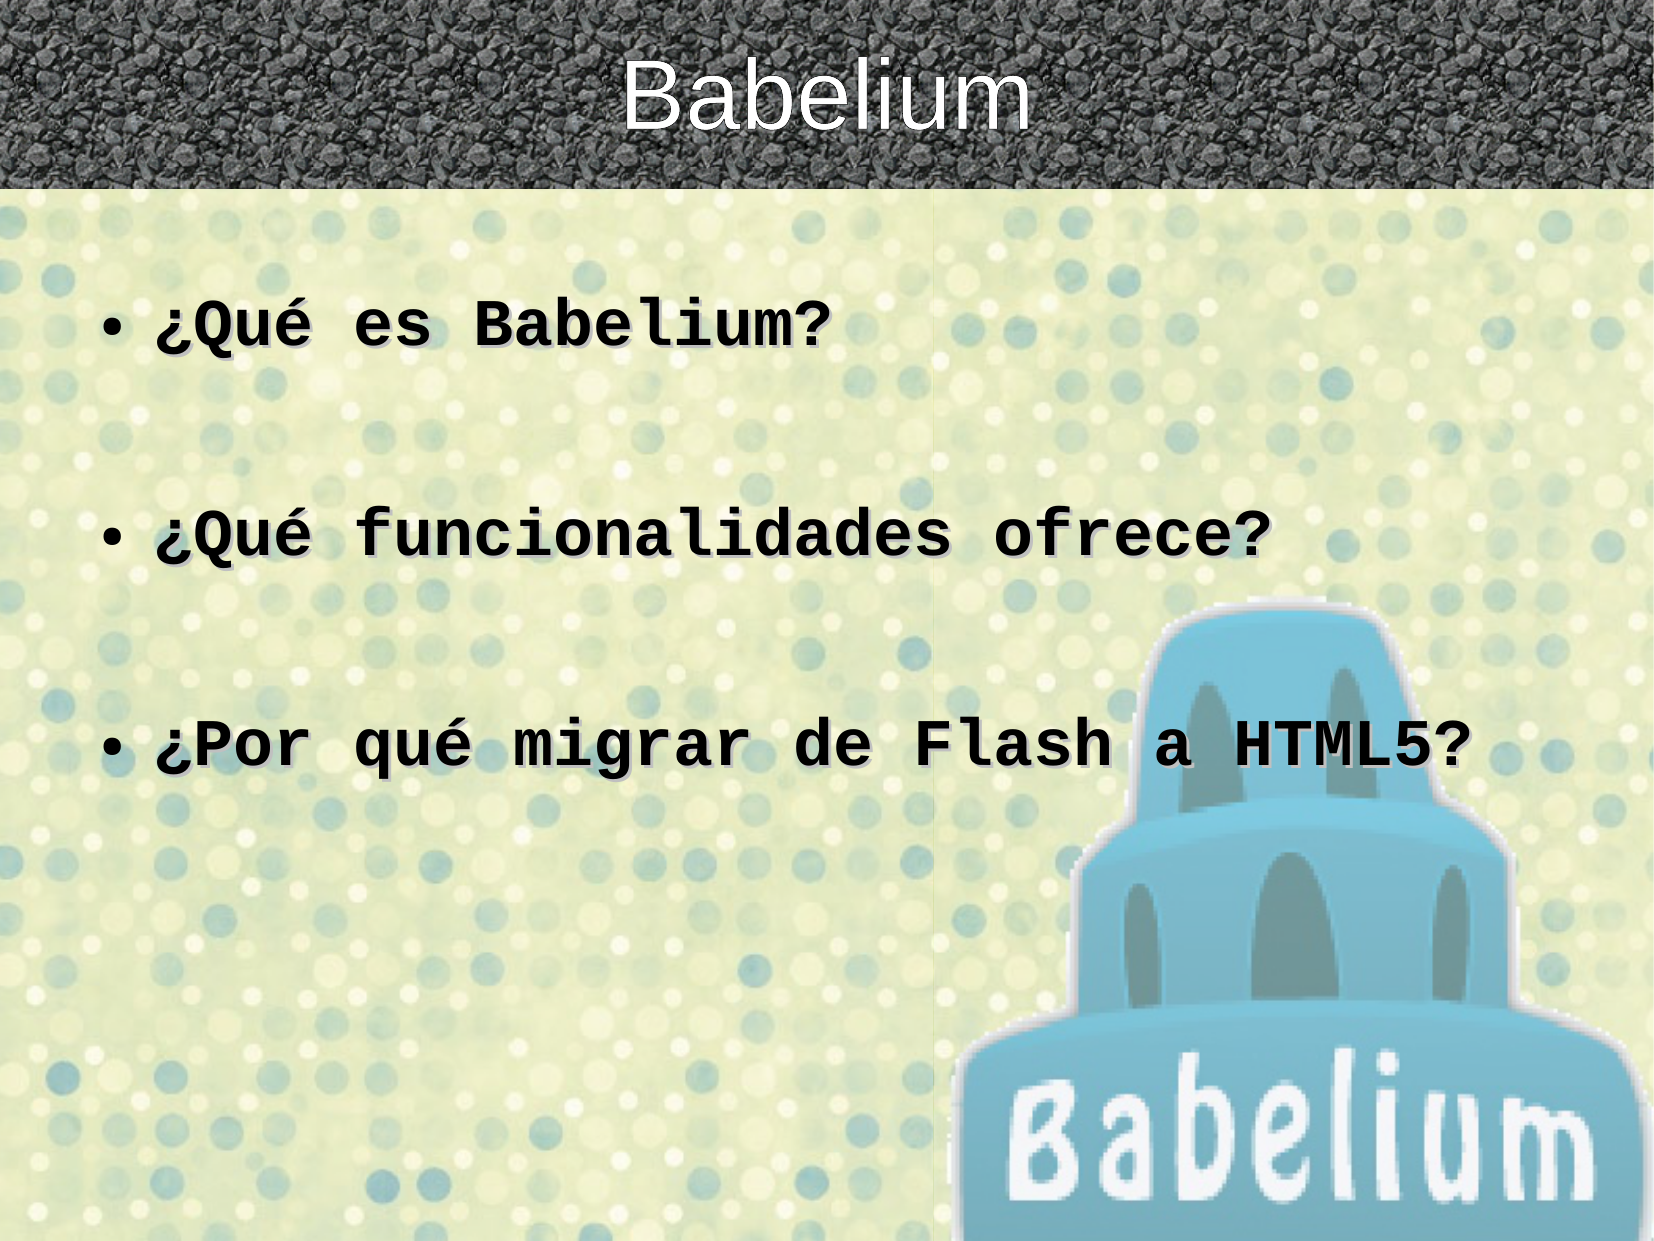

# Babelium
¿Qué es Babelium?
¿Qué funcionalidades ofrece?
¿Por qué migrar de Flash a HTML5?